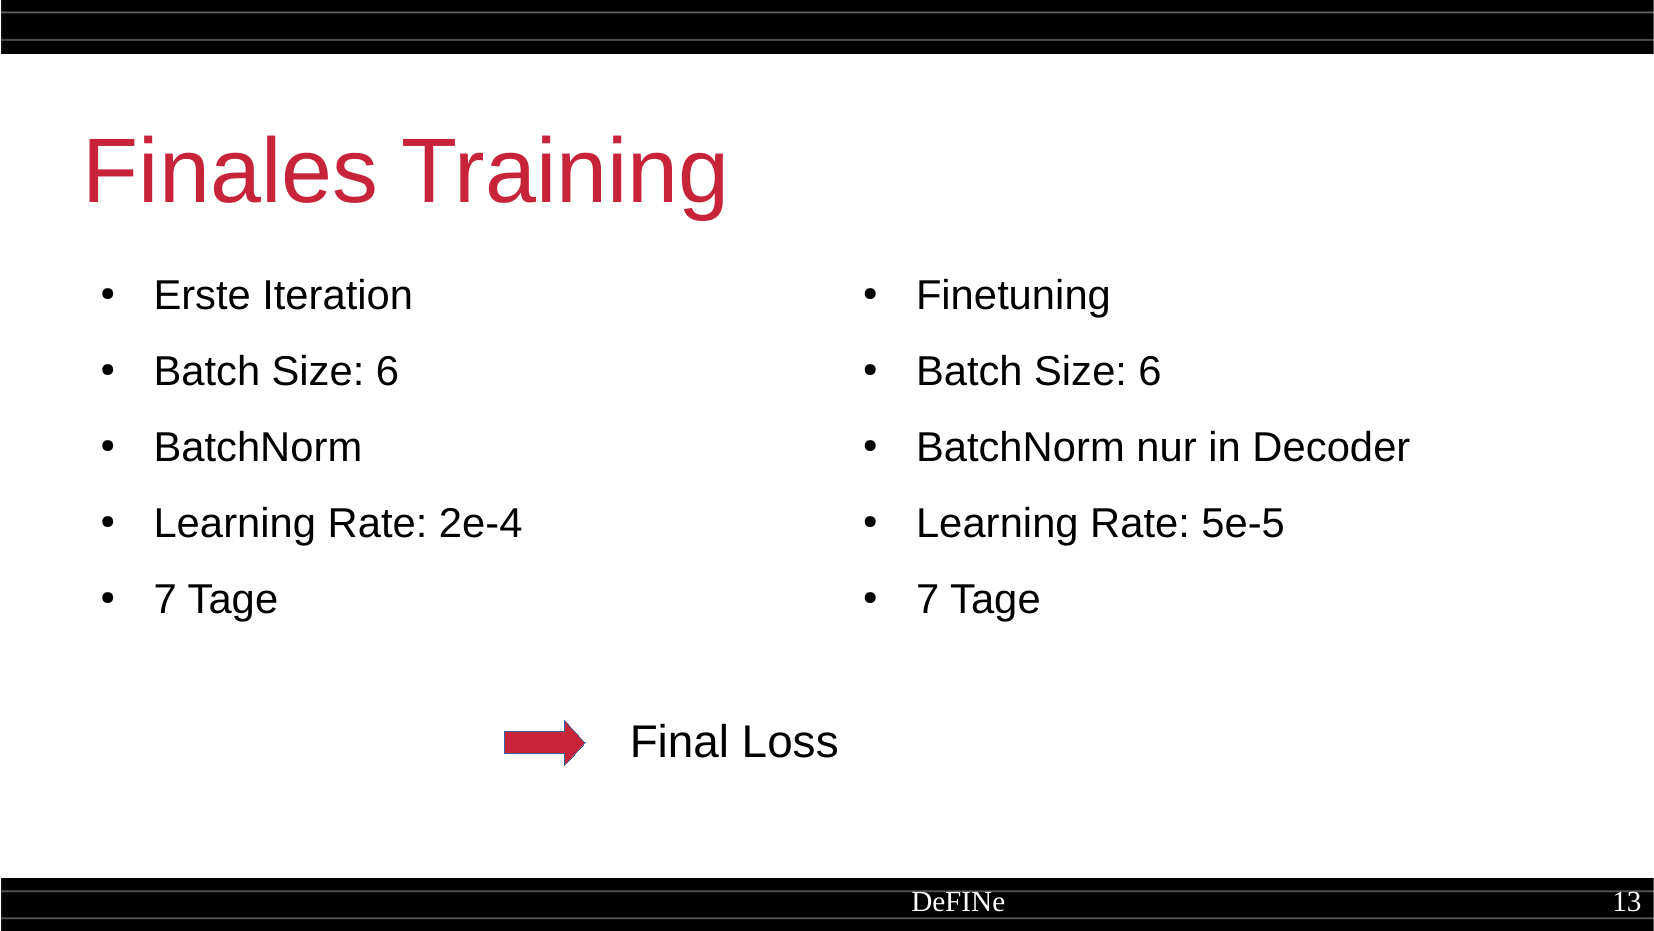

# Finales Training
Erste Iteration
Batch Size: 6
BatchNorm
Learning Rate: 2e-4
7 Tage
Finetuning
Batch Size: 6
BatchNorm nur in Decoder
Learning Rate: 5e-5
7 Tage
Final Loss